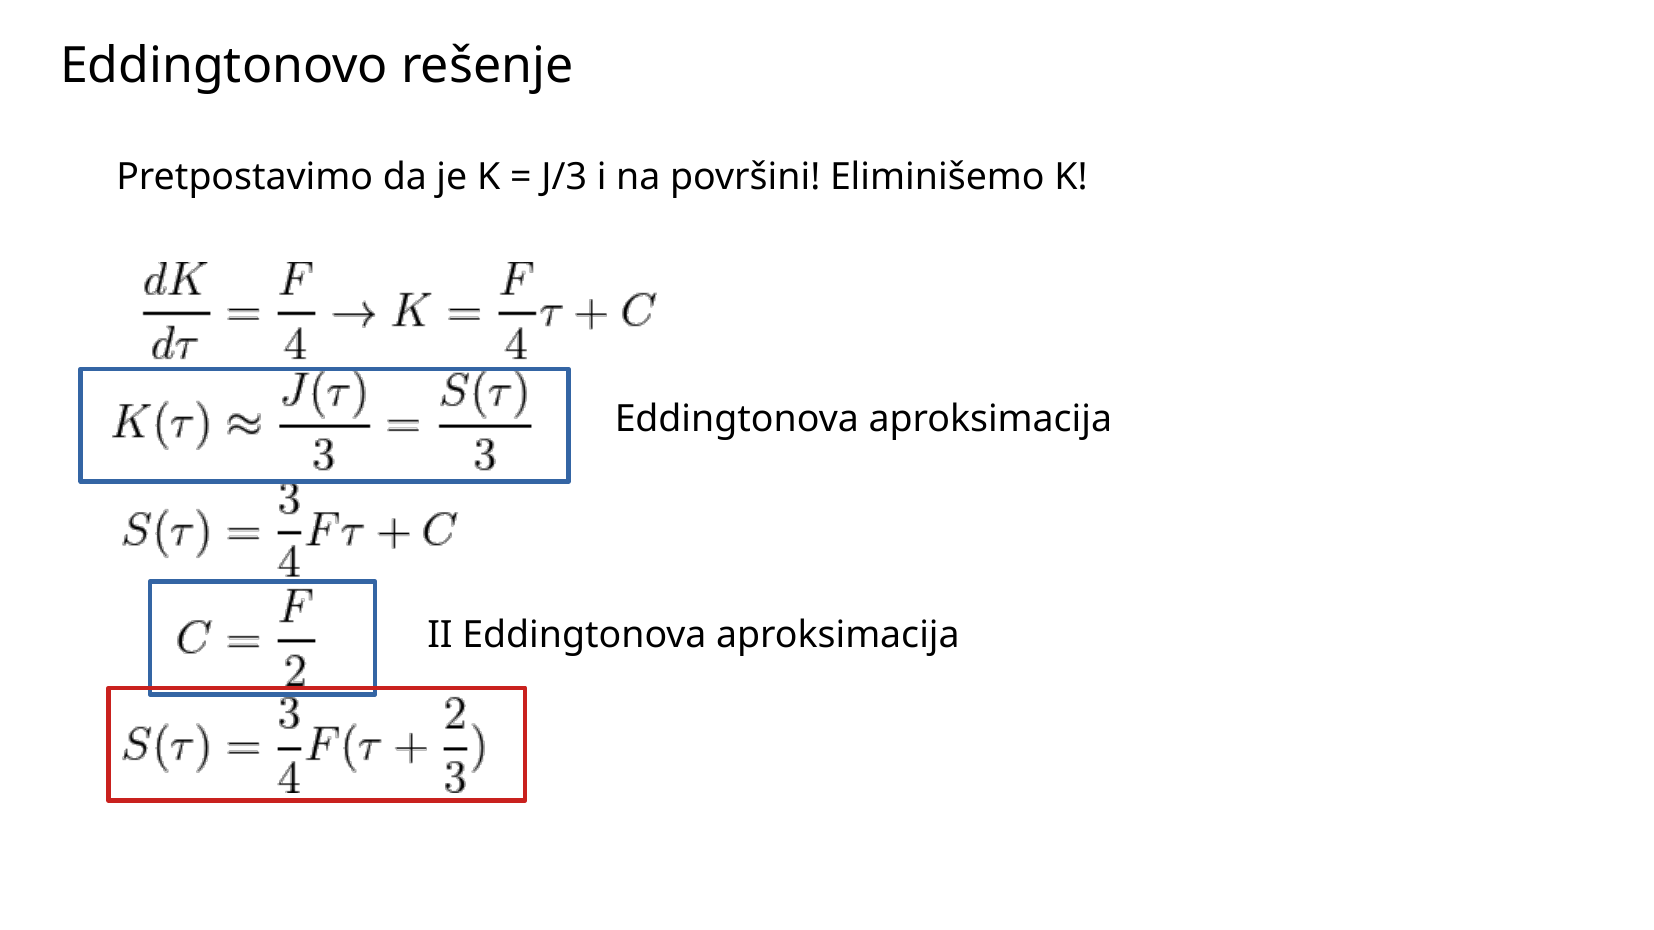

# Eddingtonovo rešenje
Pretpostavimo da je K = J/3 i na površini! Eliminišemo K!
Eddingtonova aproksimacija
II Eddingtonova aproksimacija